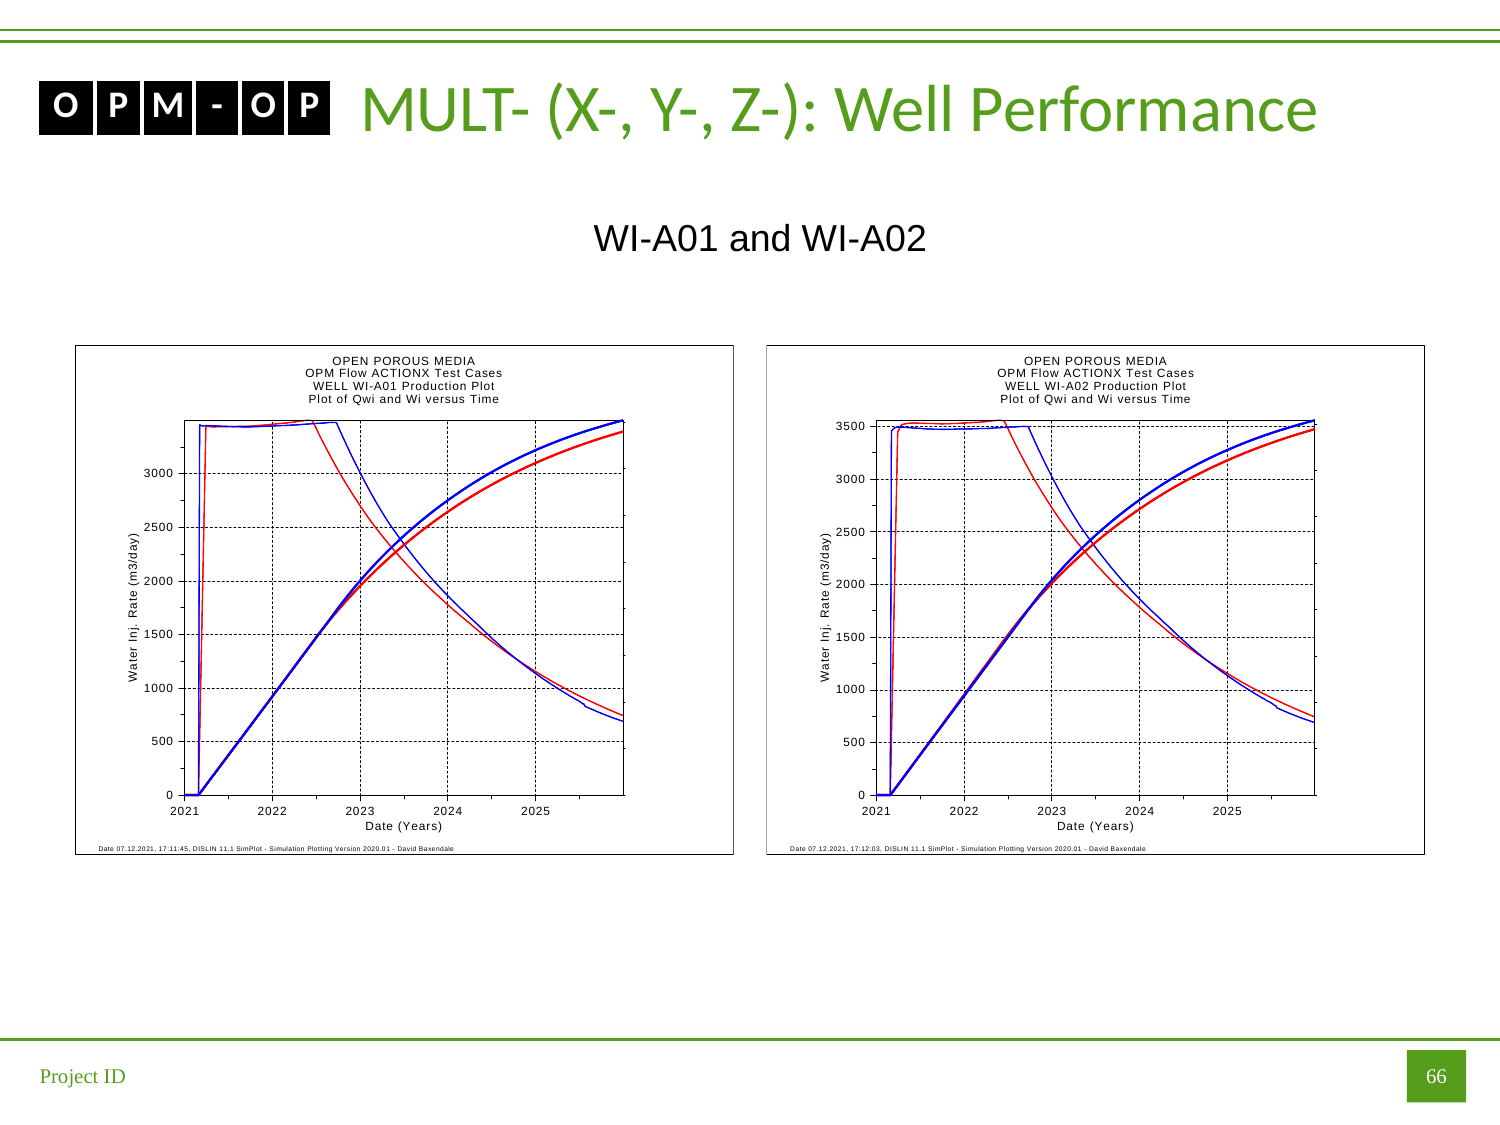

# MULT- (X-, Y-, Z-): Well Performance
WI-A01 and WI-A02
Project ID
66